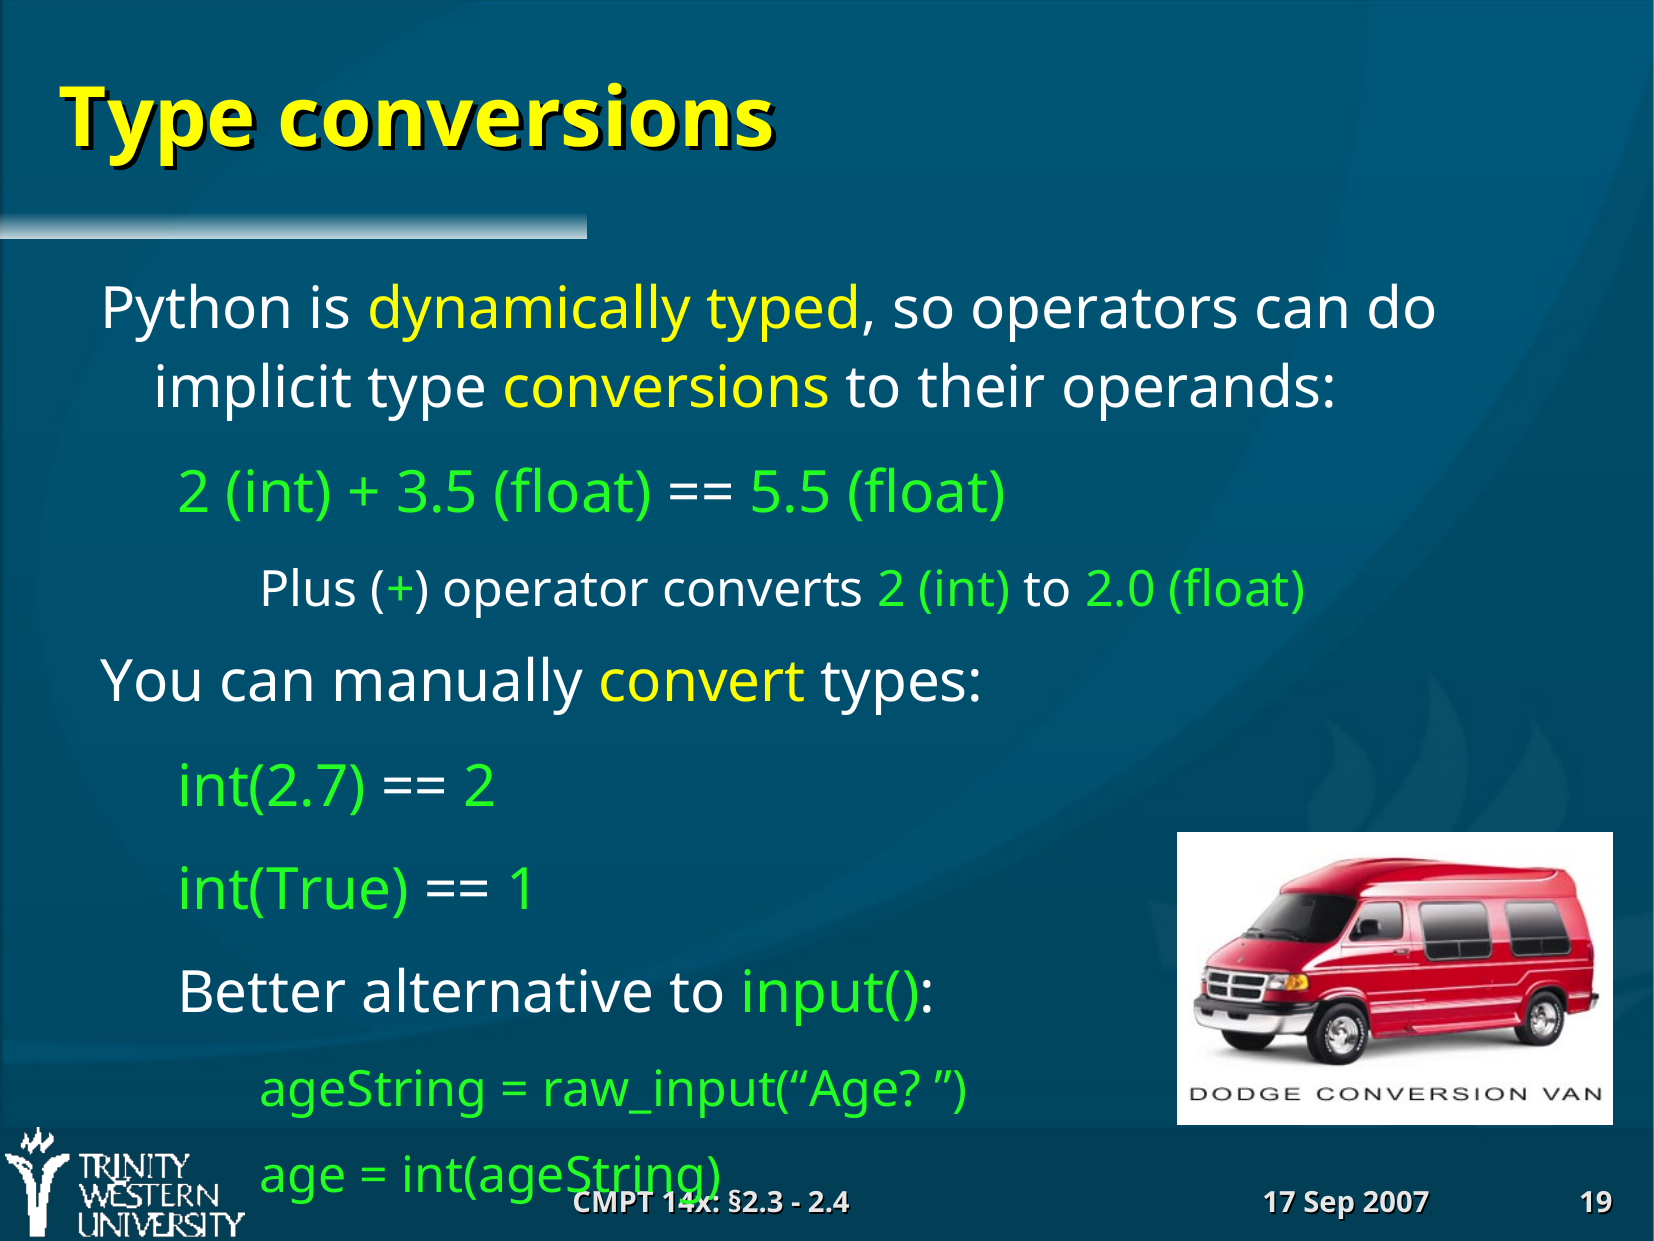

# Type conversions
Python is dynamically typed, so operators can do implicit type conversions to their operands:
2 (int) + 3.5 (float) == 5.5 (float)
Plus (+) operator converts 2 (int) to 2.0 (float)
You can manually convert types:
int(2.7) == 2
int(True) == 1
Better alternative to input():
ageString = raw_input(“Age? ”)
age = int(ageString)
CMPT 14x: §2.3 - 2.4
17 Sep 2007
19